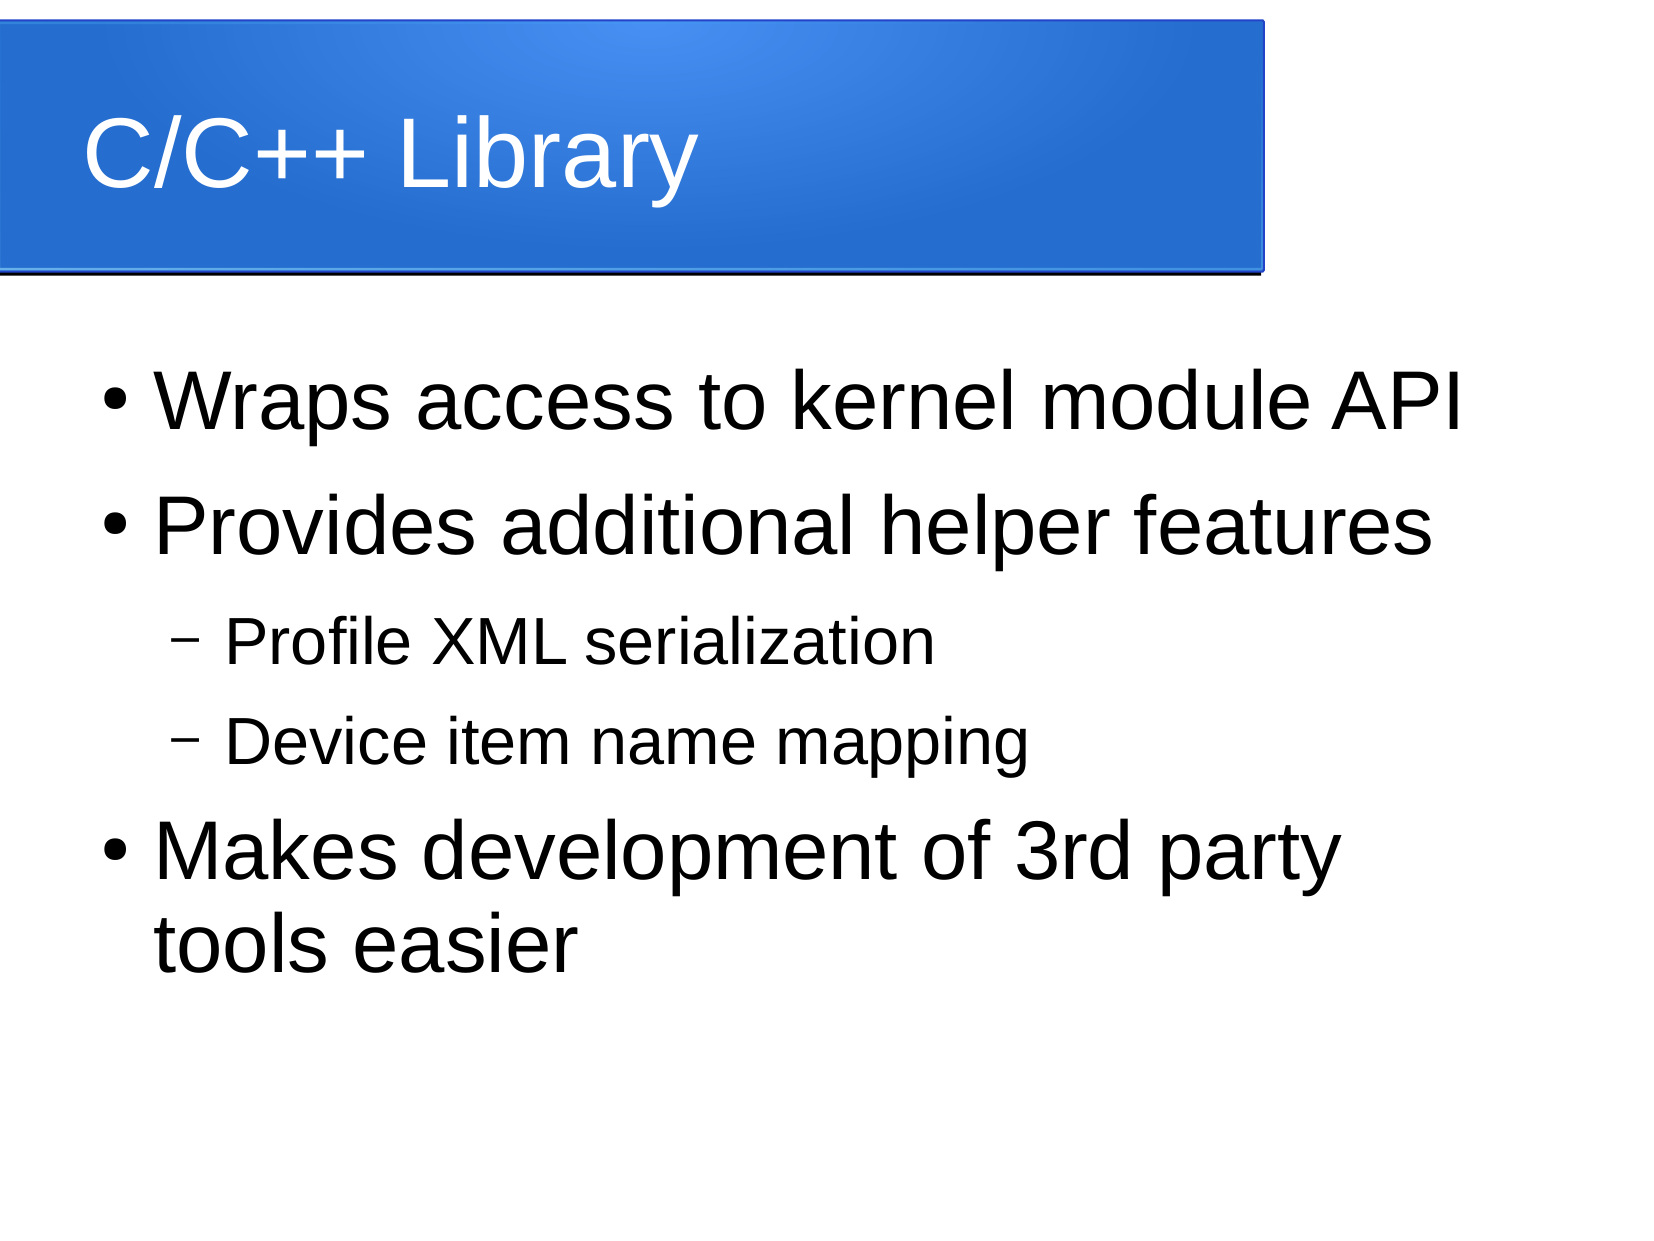

# C/C++ Library
Wraps access to kernel module API
Provides additional helper features
Profile XML serialization
Device item name mapping
Makes development of 3rd party tools easier